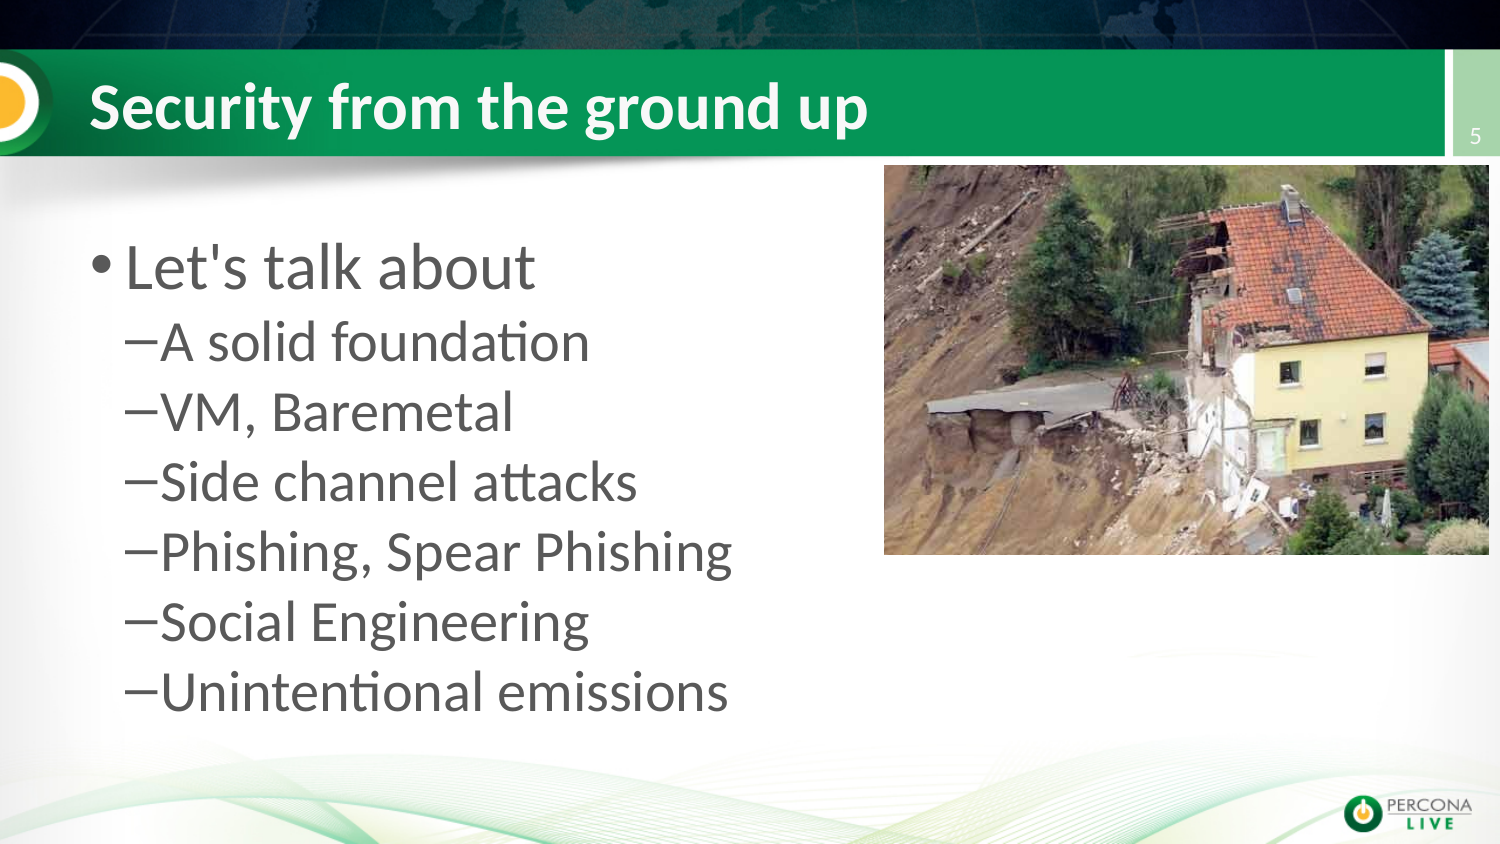

Security from the ground up
Let's talk about
A solid foundation
VM, Baremetal
Side channel attacks
Phishing, Spear Phishing
Social Engineering
Unintentional emissions